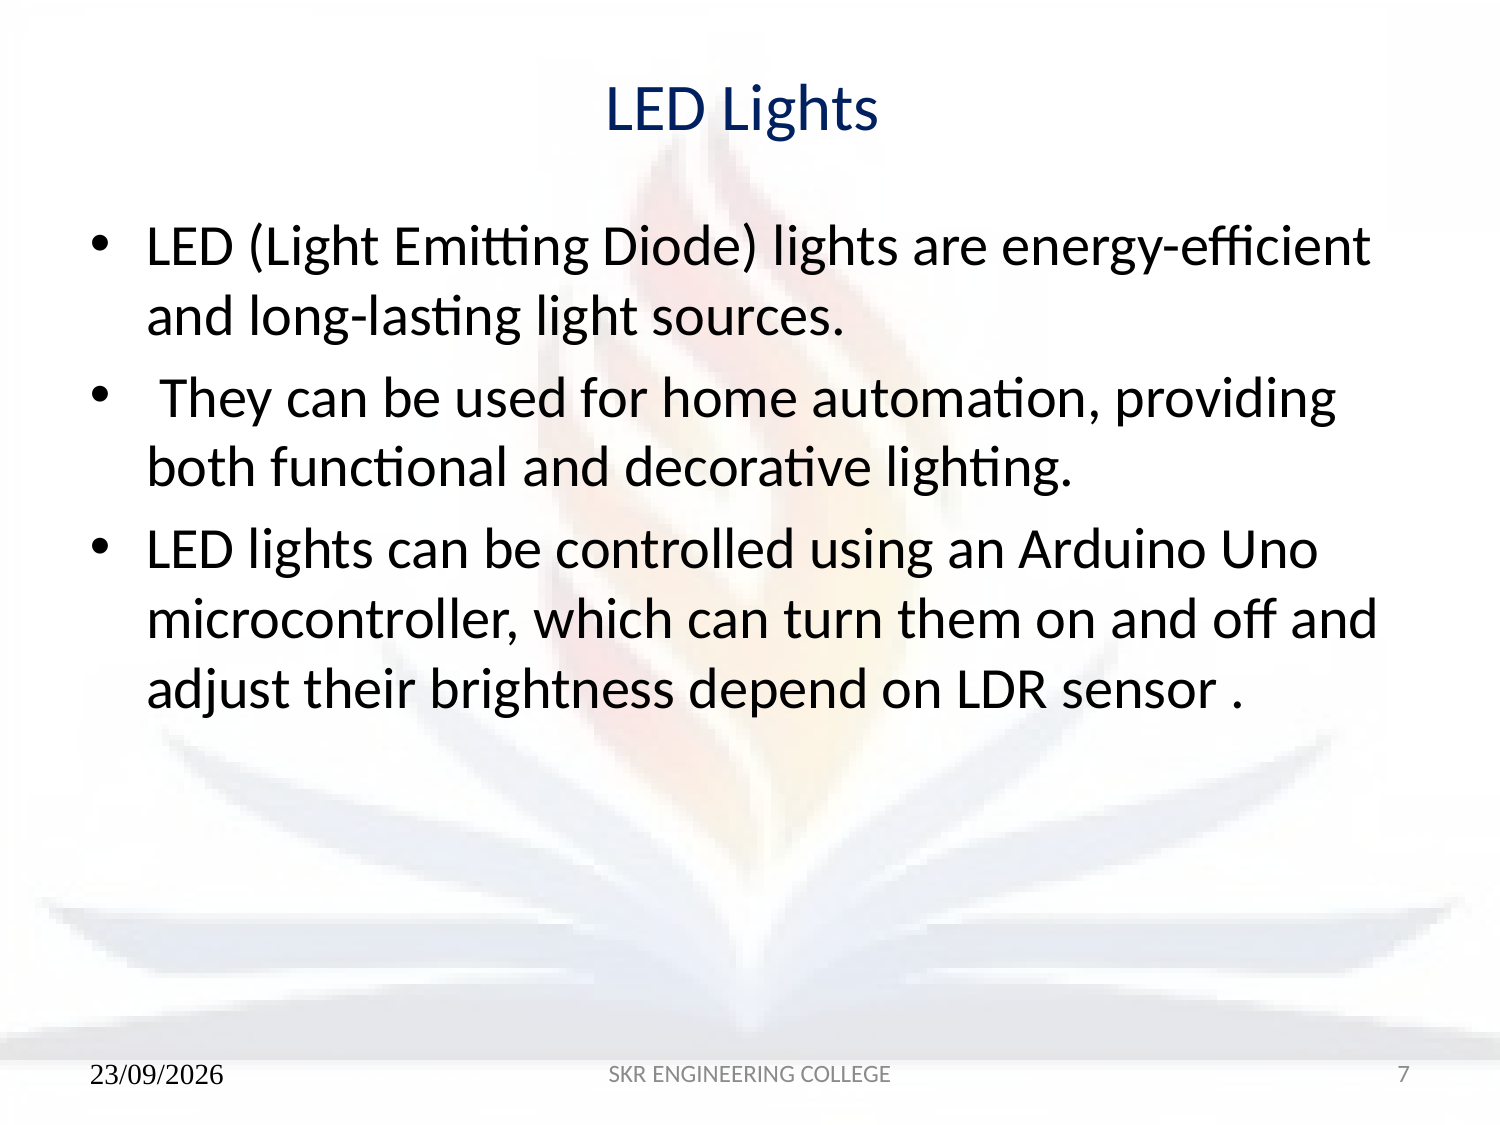

# LED Lights
LED (Light Emitting Diode) lights are energy-efficient and long-lasting light sources.
 They can be used for home automation, providing both functional and decorative lighting.
LED lights can be controlled using an Arduino Uno microcontroller, which can turn them on and off and adjust their brightness depend on LDR sensor .
SKR ENGINEERING COLLEGE
7